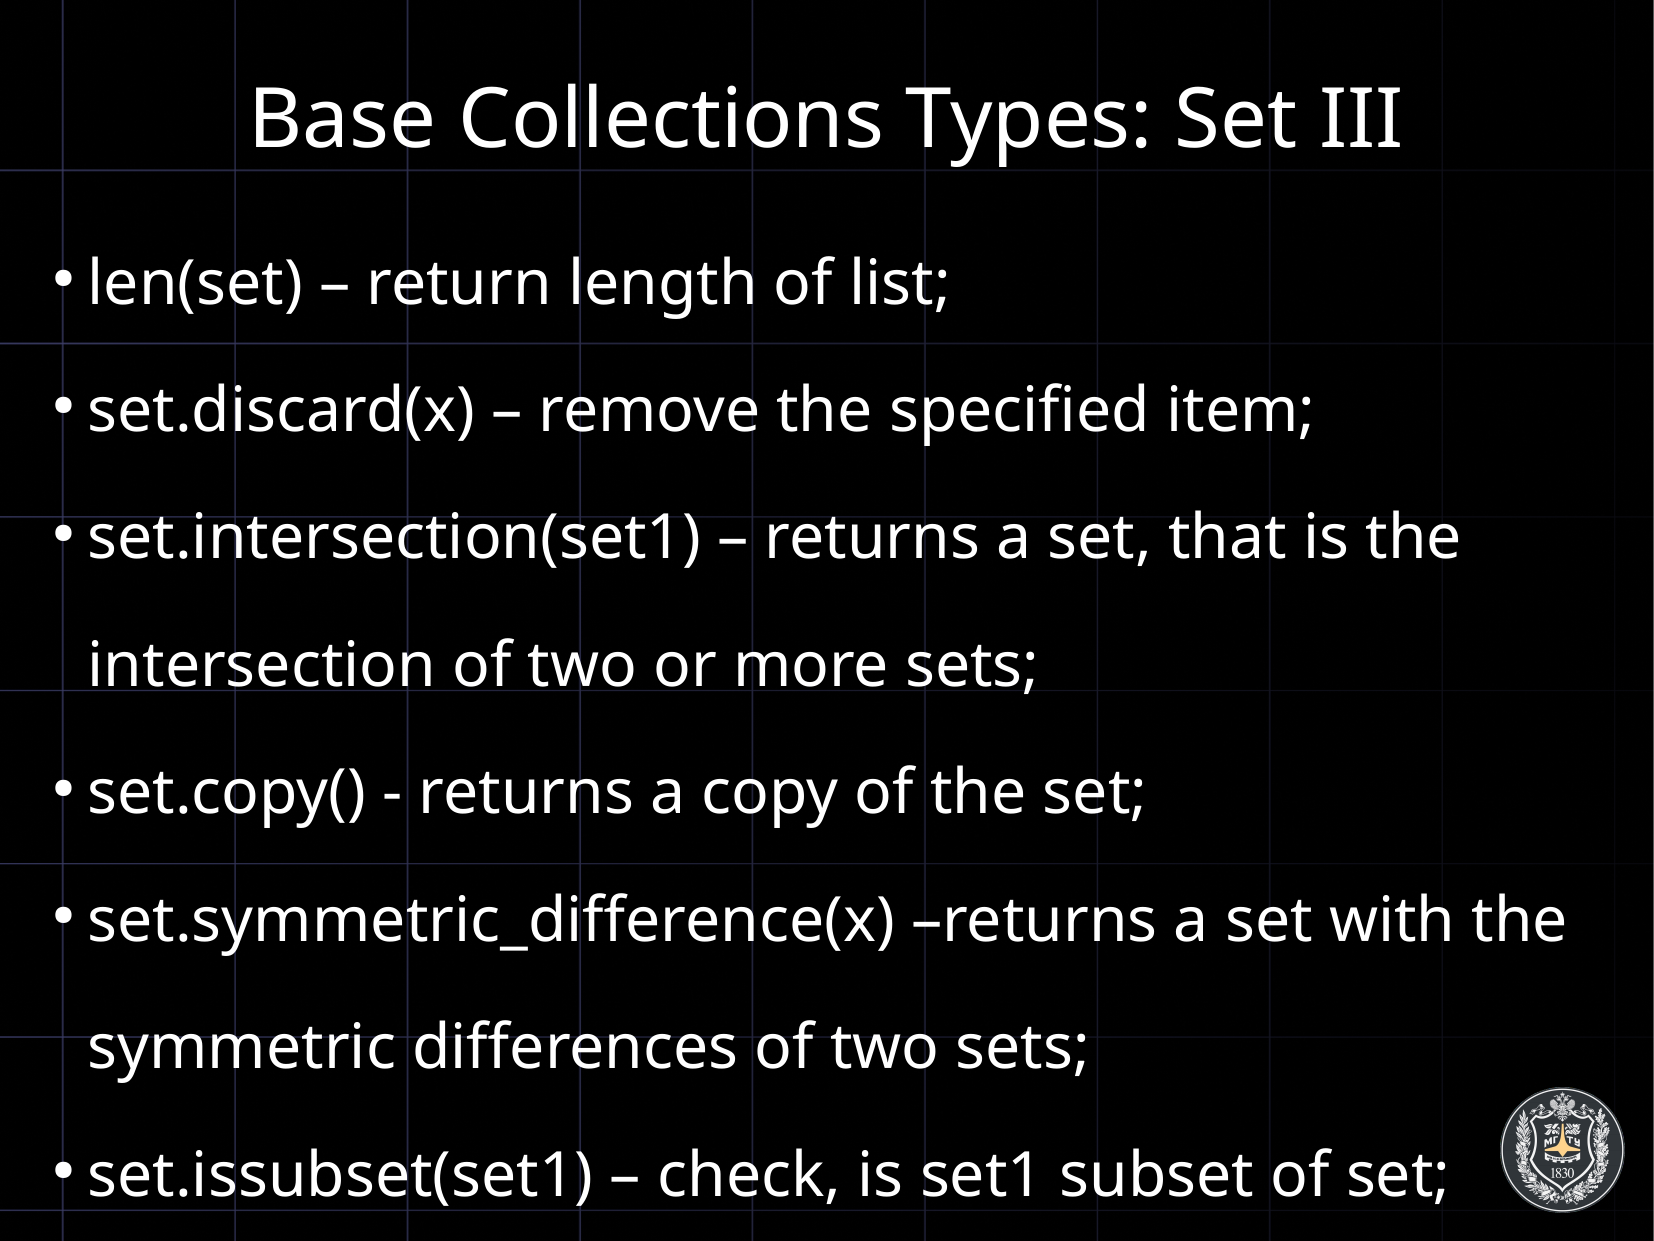

# Base Collections Types: Set III
len(set) – return length of list;
set.discard(x) – remove the specified item;
set.intersection(set1) – returns a set, that is the intersection of two or more sets;
set.copy() - returns a copy of the set;
set.symmetric_difference(x) –returns a set with the symmetric differences of two sets;
set.issubset(set1) – check, is set1 subset of set;
And more...